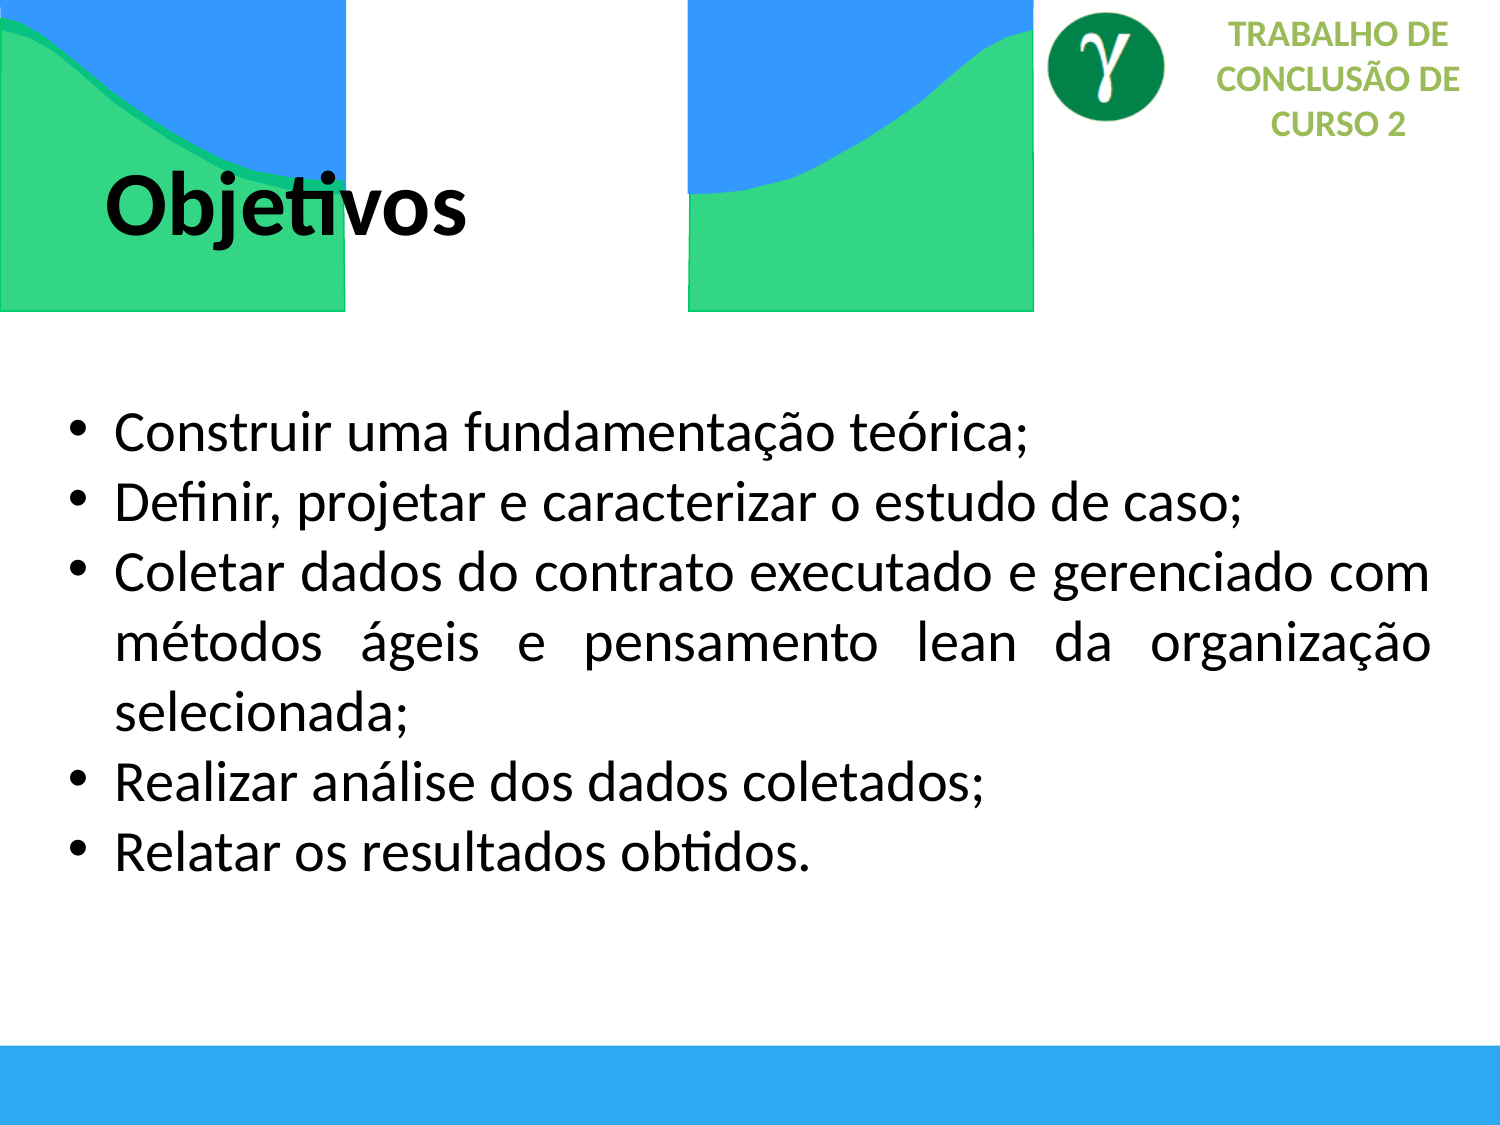

TRABALHO DE CONCLUSÃO DE CURSO 2
Objetivos
Construir uma fundamentação teórica;
Definir, projetar e caracterizar o estudo de caso;
Coletar dados do contrato executado e gerenciado com métodos ágeis e pensamento lean da organização selecionada;
Realizar análise dos dados coletados;
Relatar os resultados obtidos.